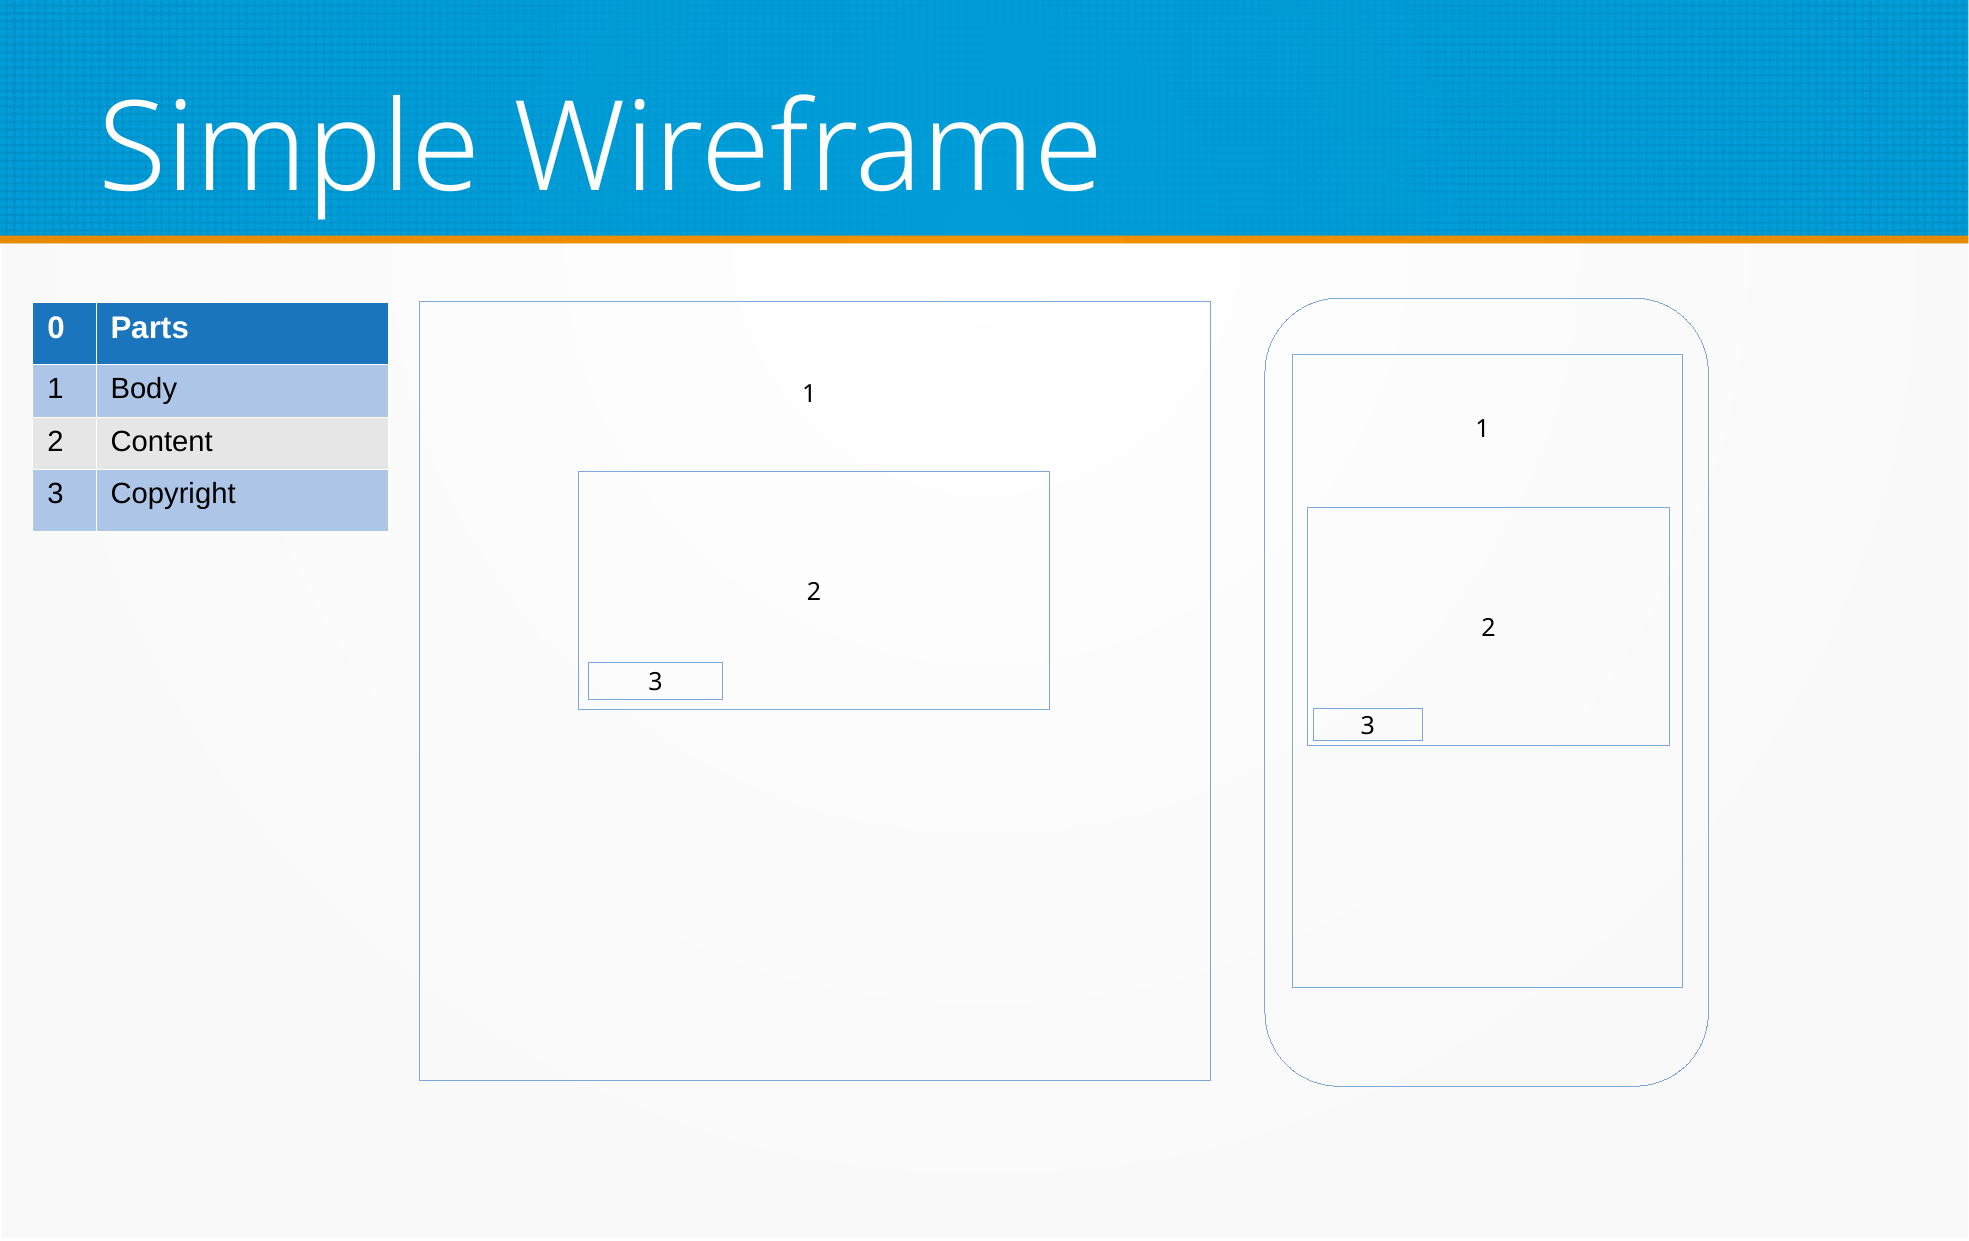

# Simple Wireframe
| 0 | Parts |
| --- | --- |
| 1 | Body |
| 2 | Content |
| 3 | Copyright |
1
1
2
2
3
3